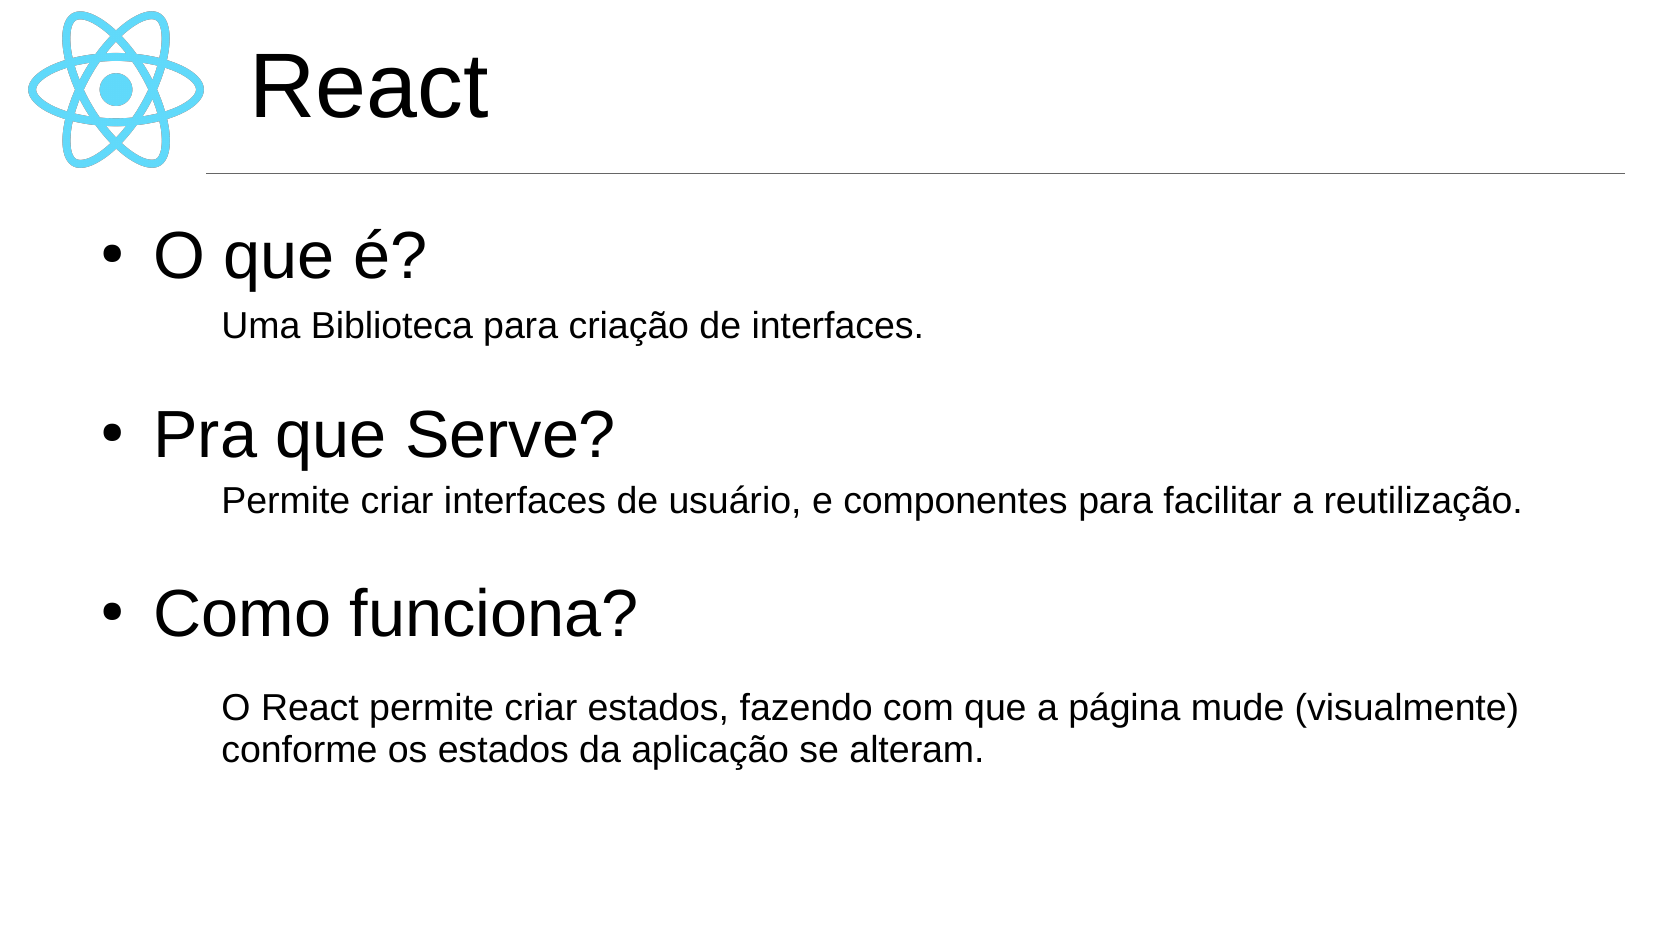

# React
O que é?
Pra que Serve?
Como funciona?
Uma Biblioteca para criação de interfaces.
Permite criar interfaces de usuário, e componentes para facilitar a reutilização.
O React permite criar estados, fazendo com que a página mude (visualmente) conforme os estados da aplicação se alteram.